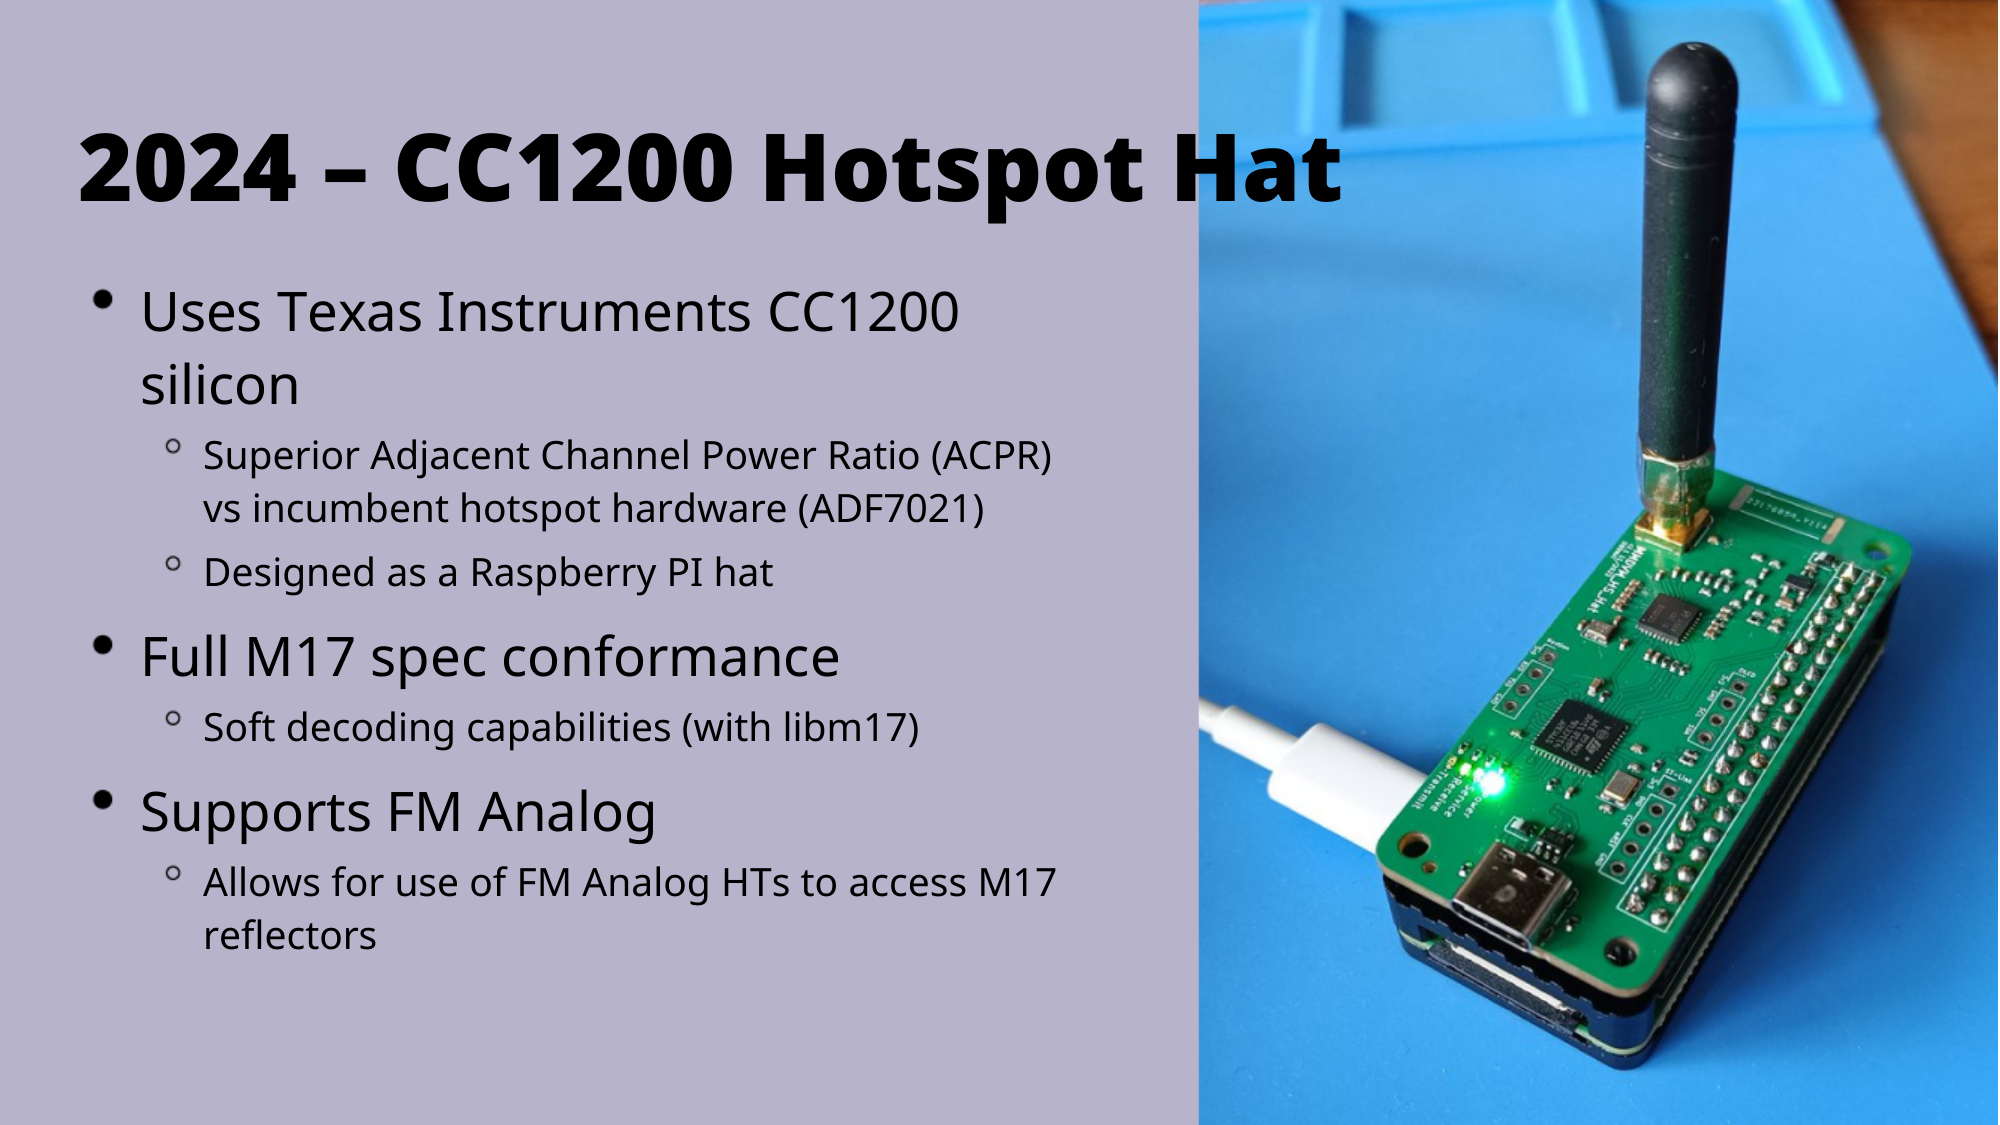

2024 – CC1200 Hotspot Hat
Uses Texas Instruments CC1200
silicon
Superior Adjacent Channel Power Ratio (ACPR)
vs incumbent hotspot hardware (ADF7021)
Designed as a Raspberry PI hat
Full M17 spec conformance
Soft decoding capabilities (with libm17)
Supports FM Analog
Allows for use of FM Analog HTs to access M17
reflectors